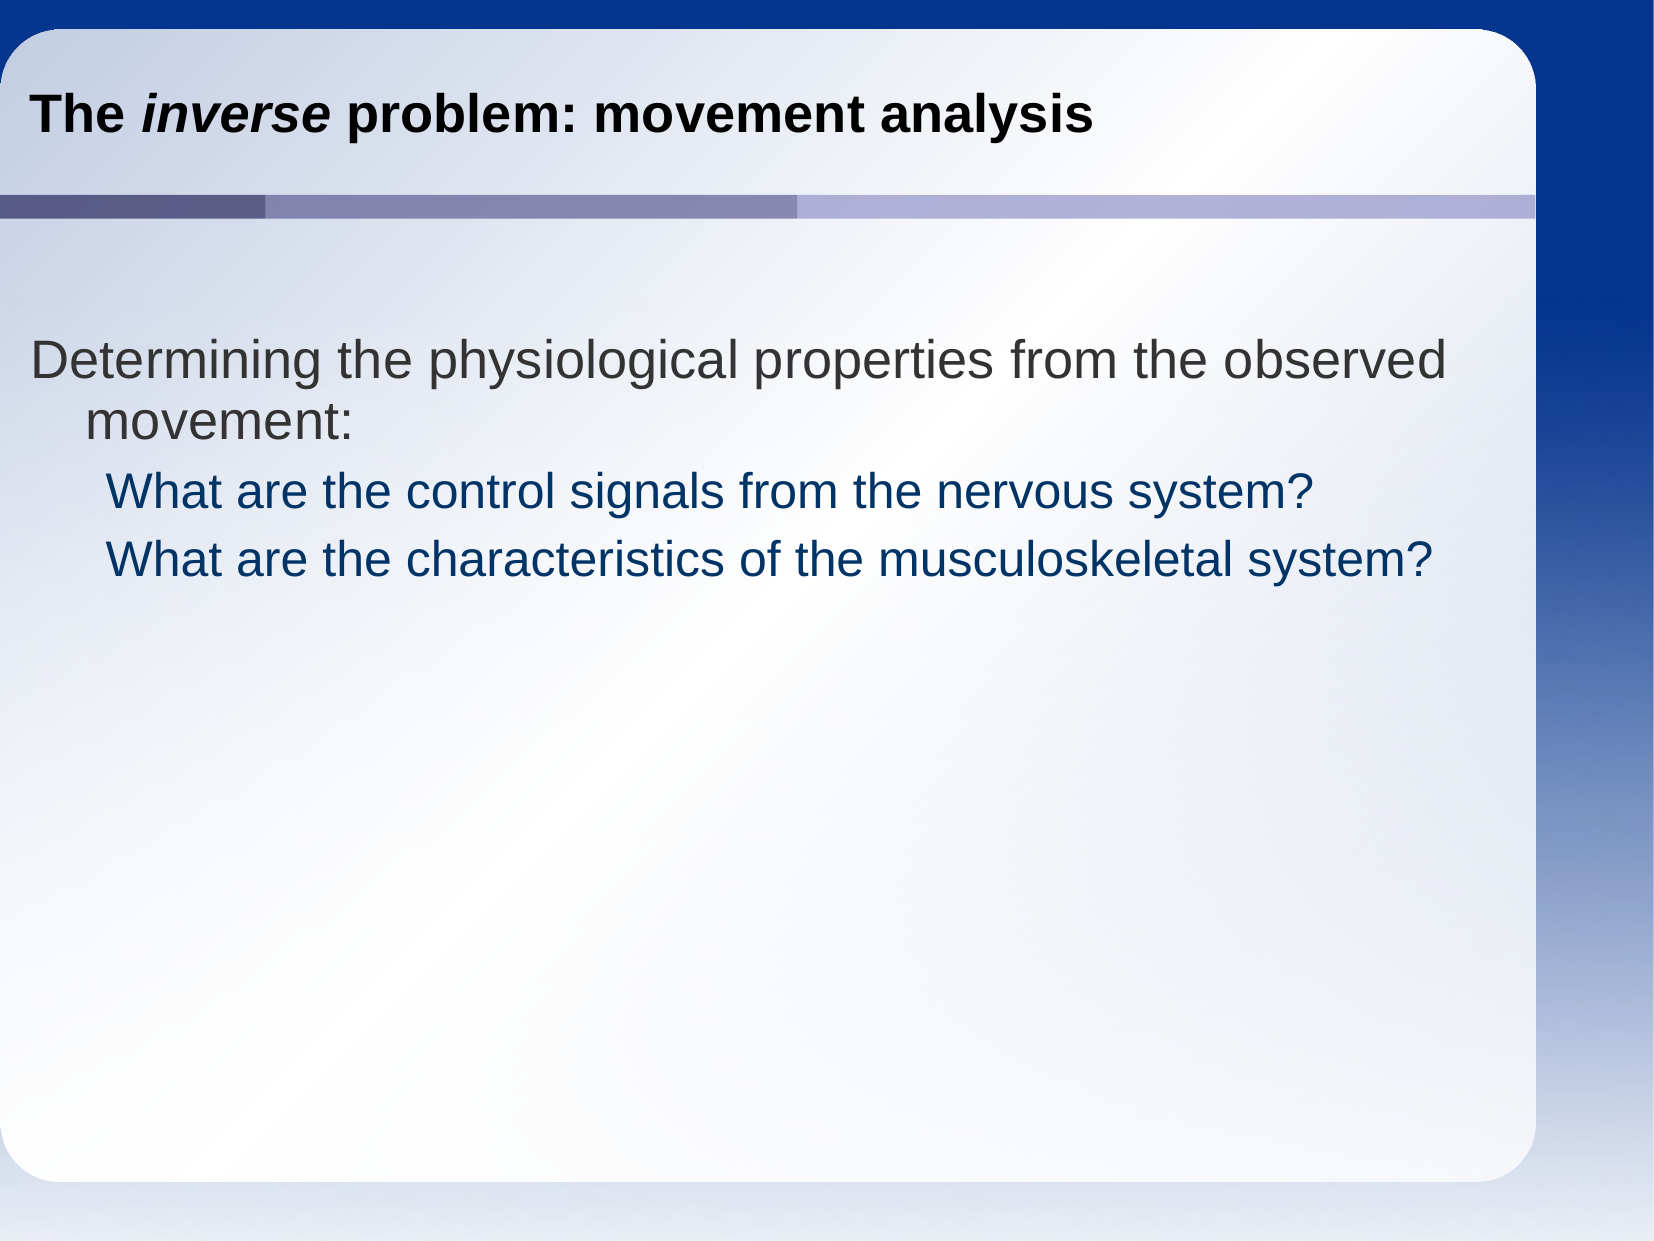

# The inverse problem: movement analysis
Determining the physiological properties from the observed movement:
What are the control signals from the nervous system?
What are the characteristics of the musculoskeletal system?